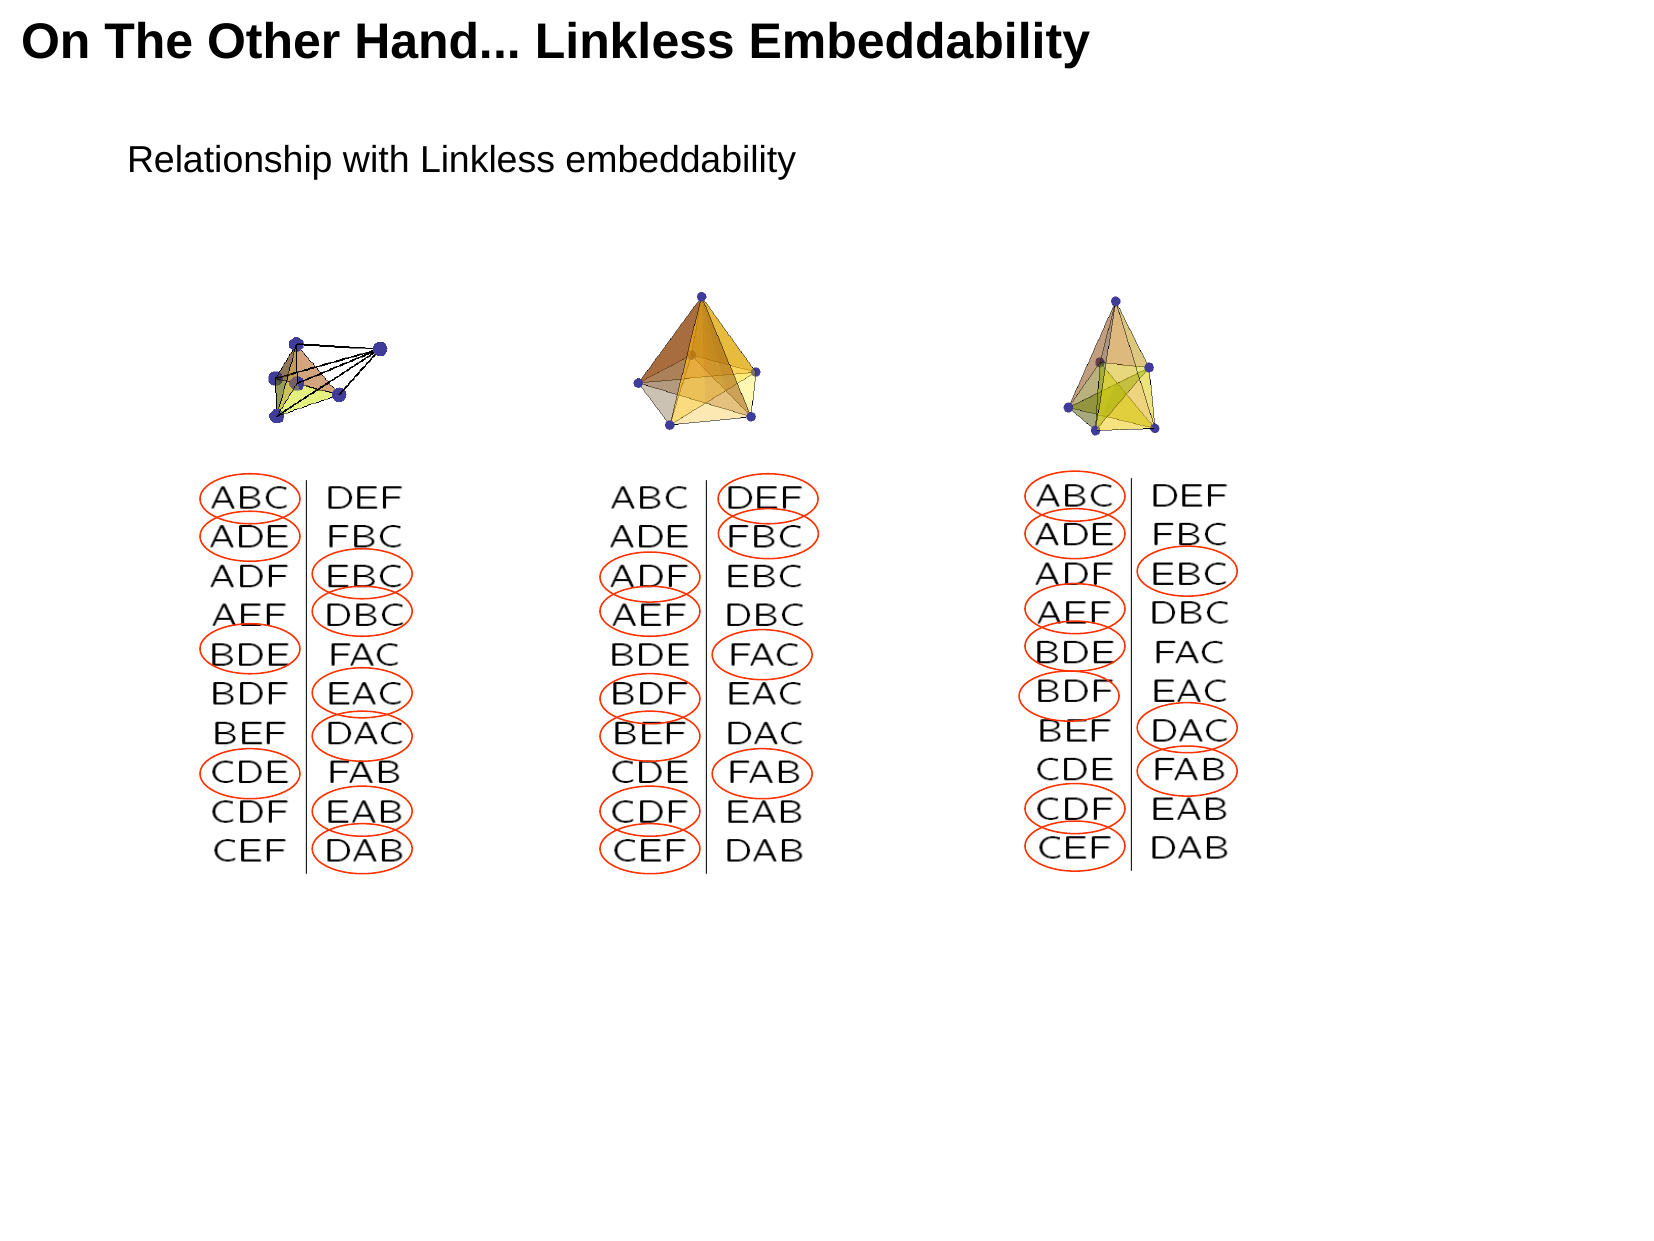

On The Other Hand... Linkless Embeddability
Relationship with Linkless embeddability